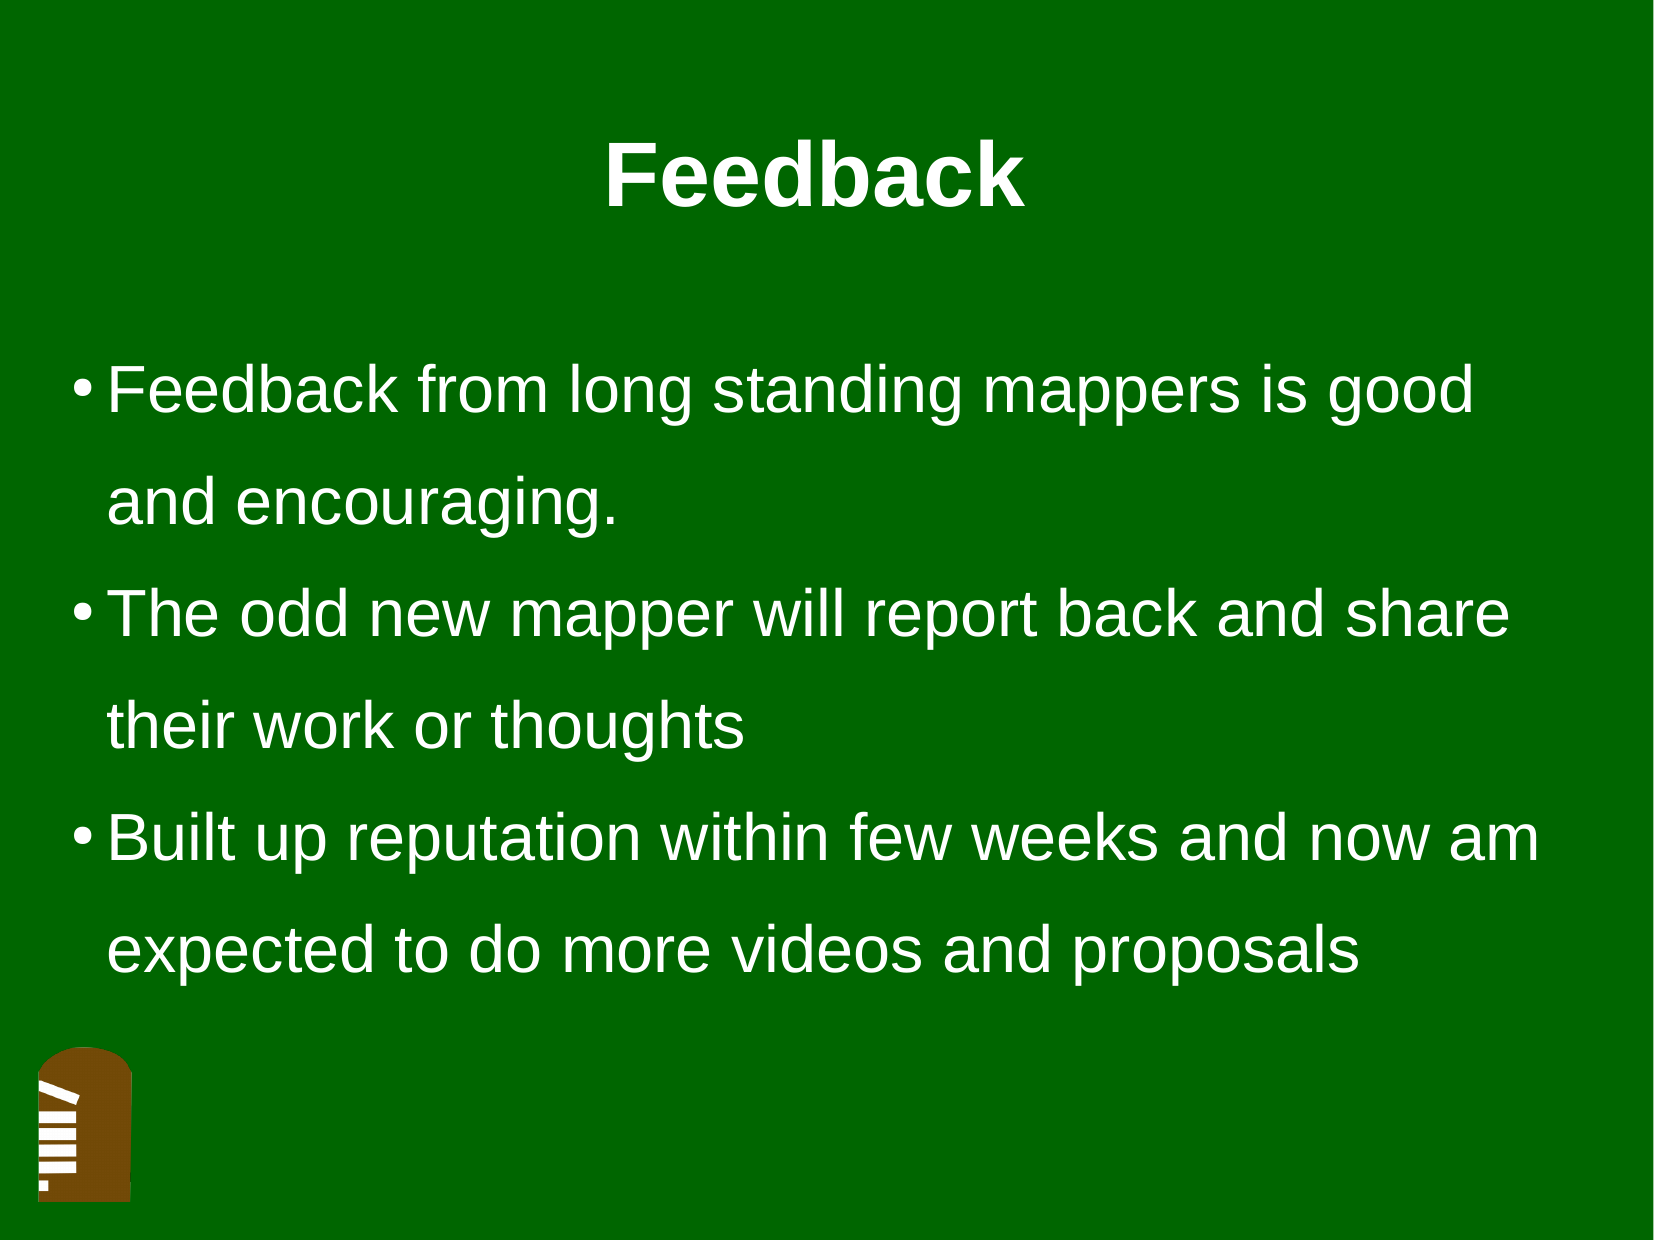

# Feedback
Feedback from long standing mappers is good and encouraging.
The odd new mapper will report back and share their work or thoughts
Built up reputation within few weeks and now am expected to do more videos and proposals